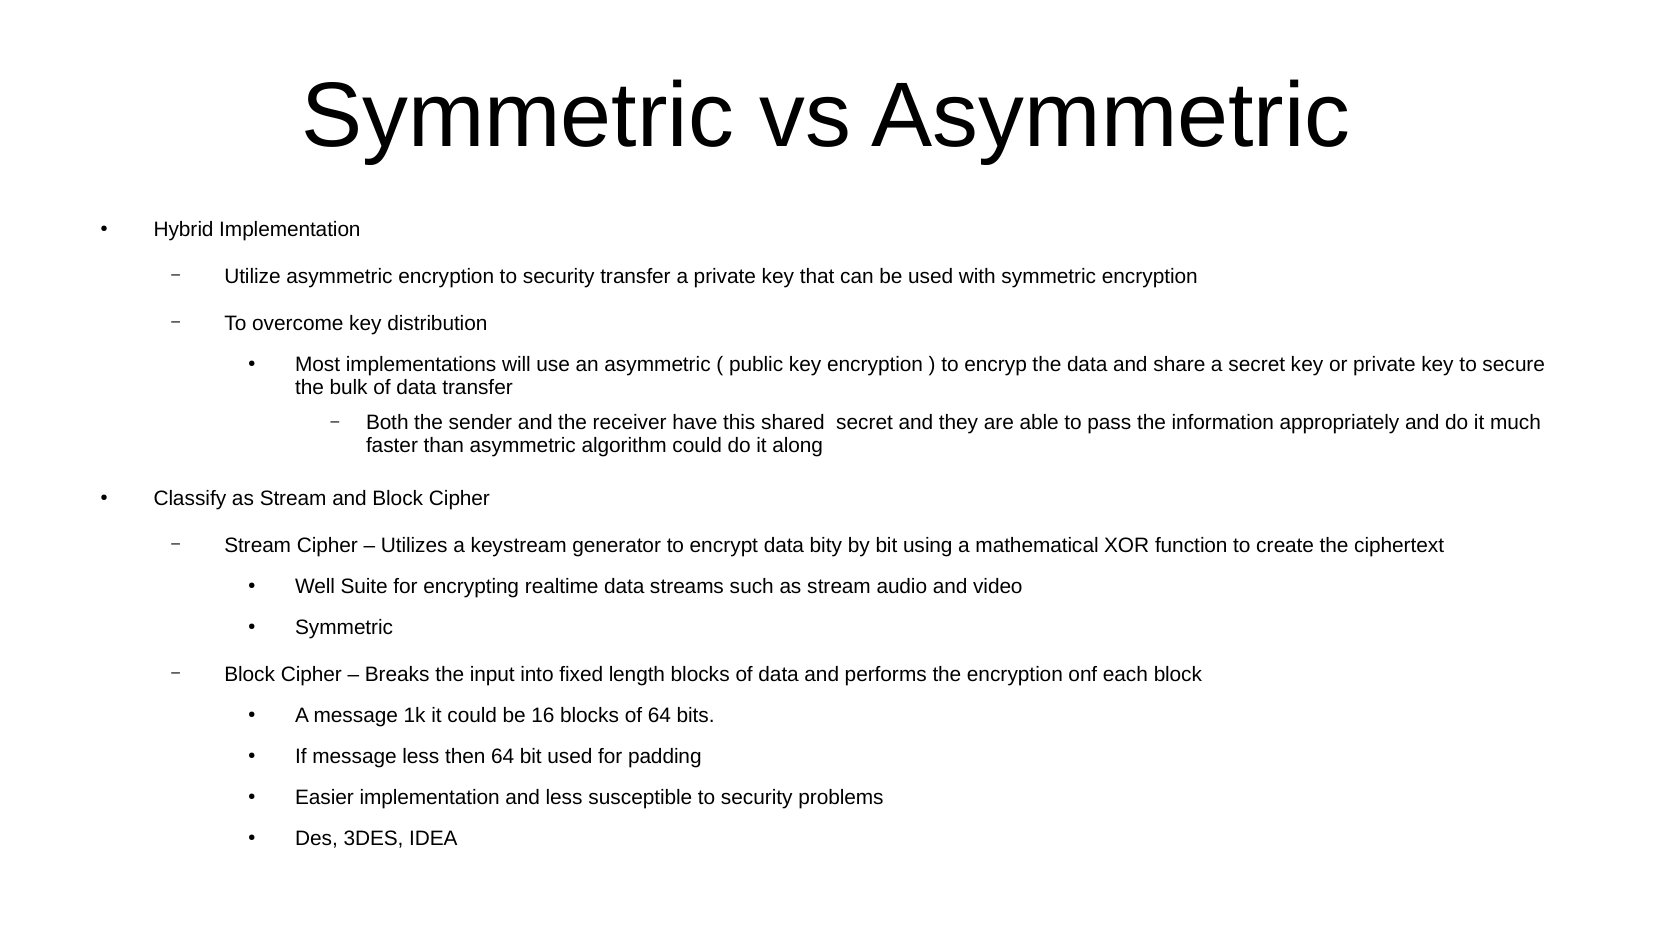

# Symmetric vs Asymmetric
Hybrid Implementation
Utilize asymmetric encryption to security transfer a private key that can be used with symmetric encryption
To overcome key distribution
Most implementations will use an asymmetric ( public key encryption ) to encryp the data and share a secret key or private key to secure the bulk of data transfer
Both the sender and the receiver have this shared secret and they are able to pass the information appropriately and do it much faster than asymmetric algorithm could do it along
Classify as Stream and Block Cipher
Stream Cipher – Utilizes a keystream generator to encrypt data bity by bit using a mathematical XOR function to create the ciphertext
Well Suite for encrypting realtime data streams such as stream audio and video
Symmetric
Block Cipher – Breaks the input into fixed length blocks of data and performs the encryption onf each block
A message 1k it could be 16 blocks of 64 bits.
If message less then 64 bit used for padding
Easier implementation and less susceptible to security problems
Des, 3DES, IDEA